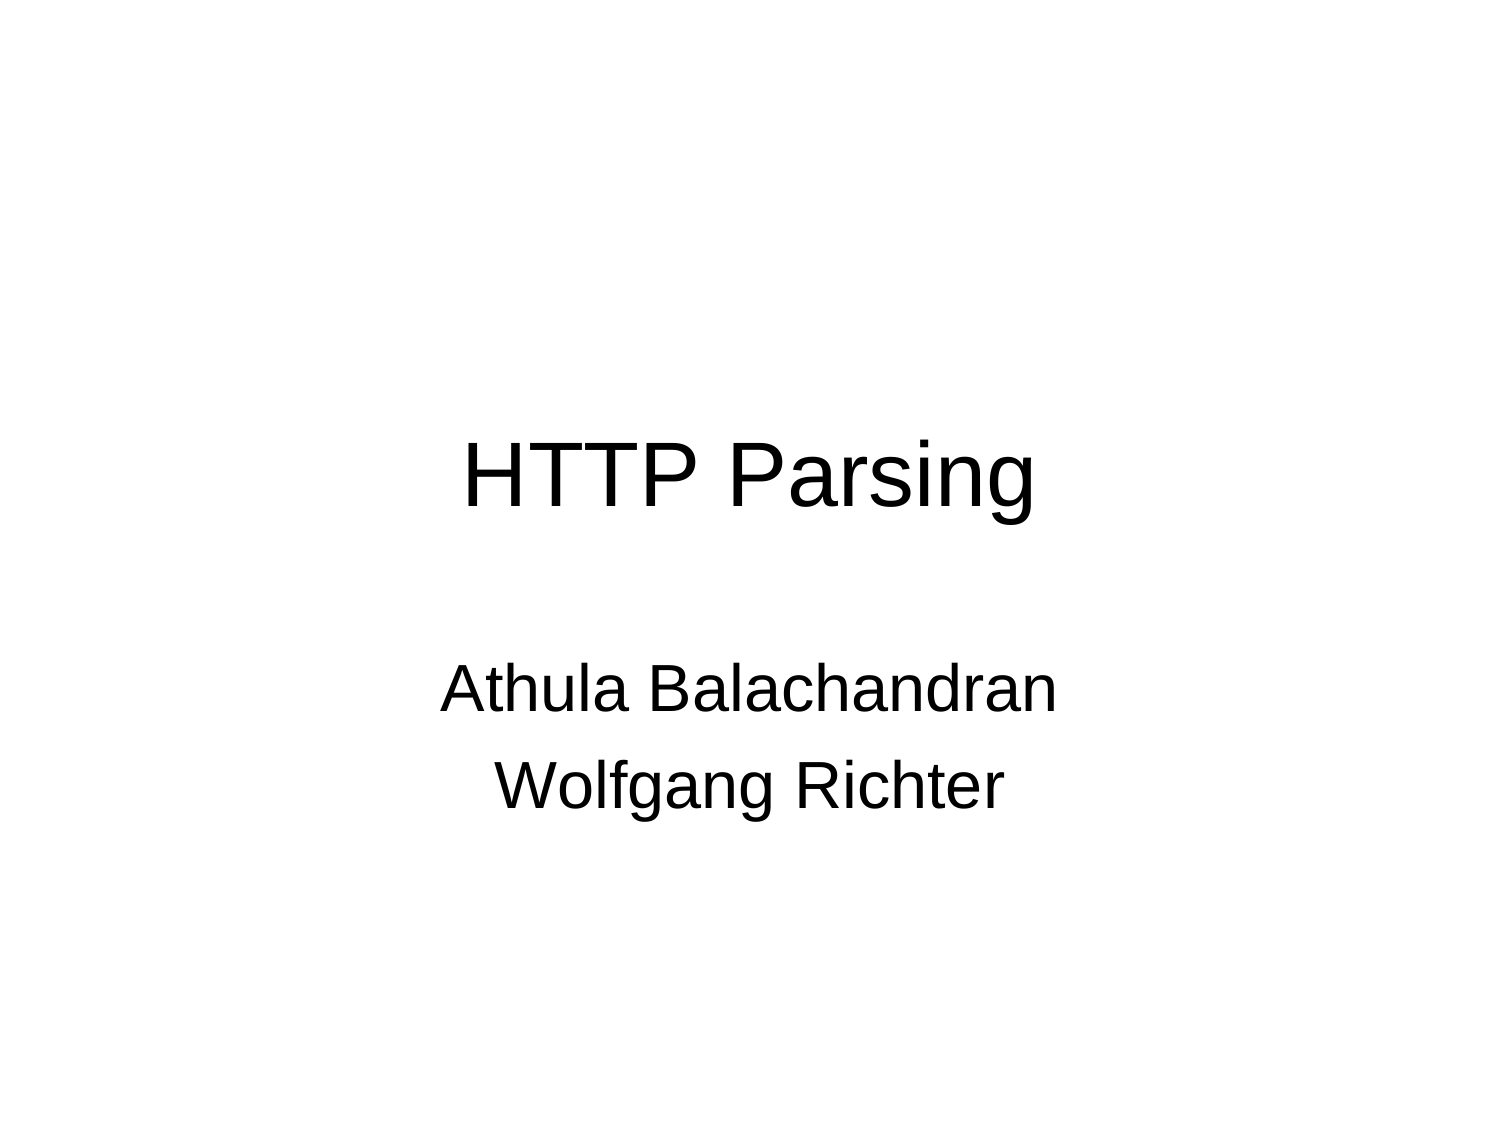

# HTTP Parsing
Athula Balachandran
Wolfgang Richter